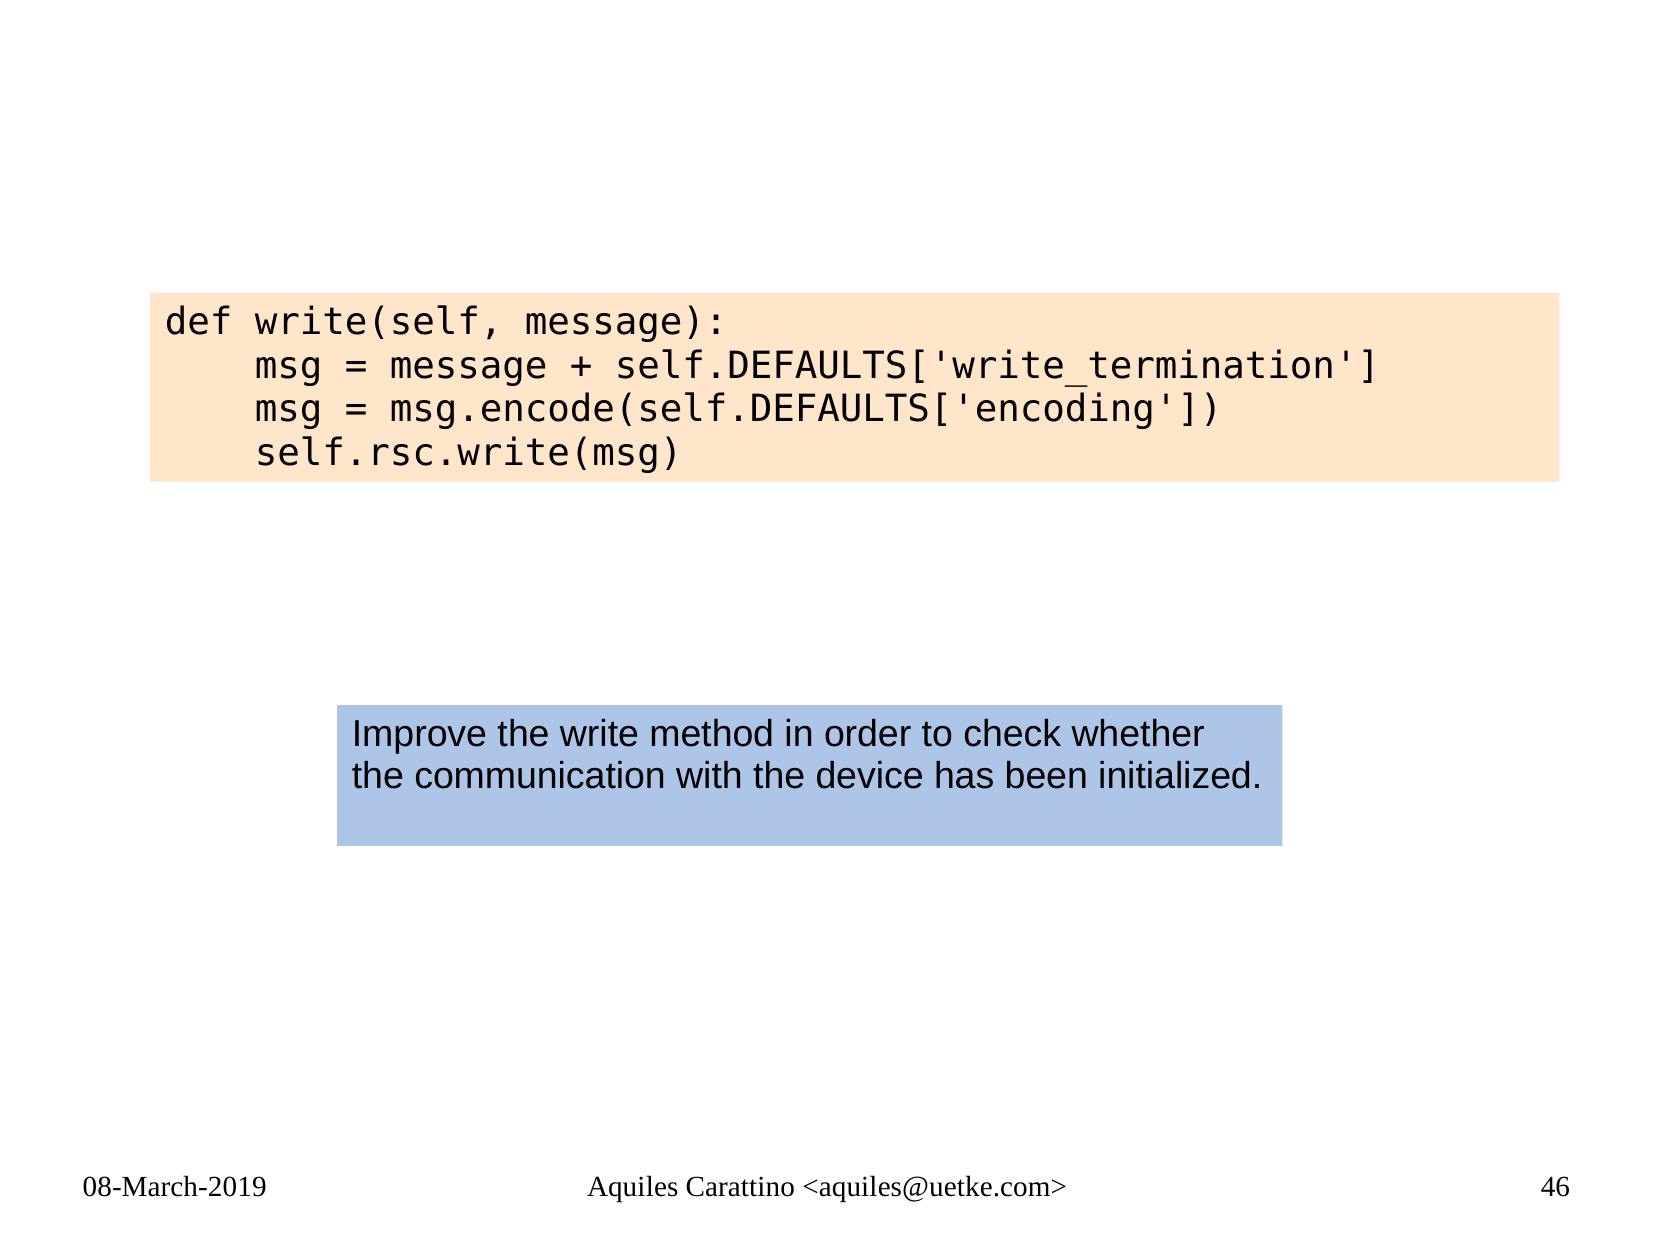

def write(self, message):
 msg = message + self.DEFAULTS['write_termination']
 msg = msg.encode(self.DEFAULTS['encoding'])
 self.rsc.write(msg)
Improve the write method in order to check whether the communication with the device has been initialized.
08-March-2019
Aquiles Carattino <aquiles@uetke.com>
46